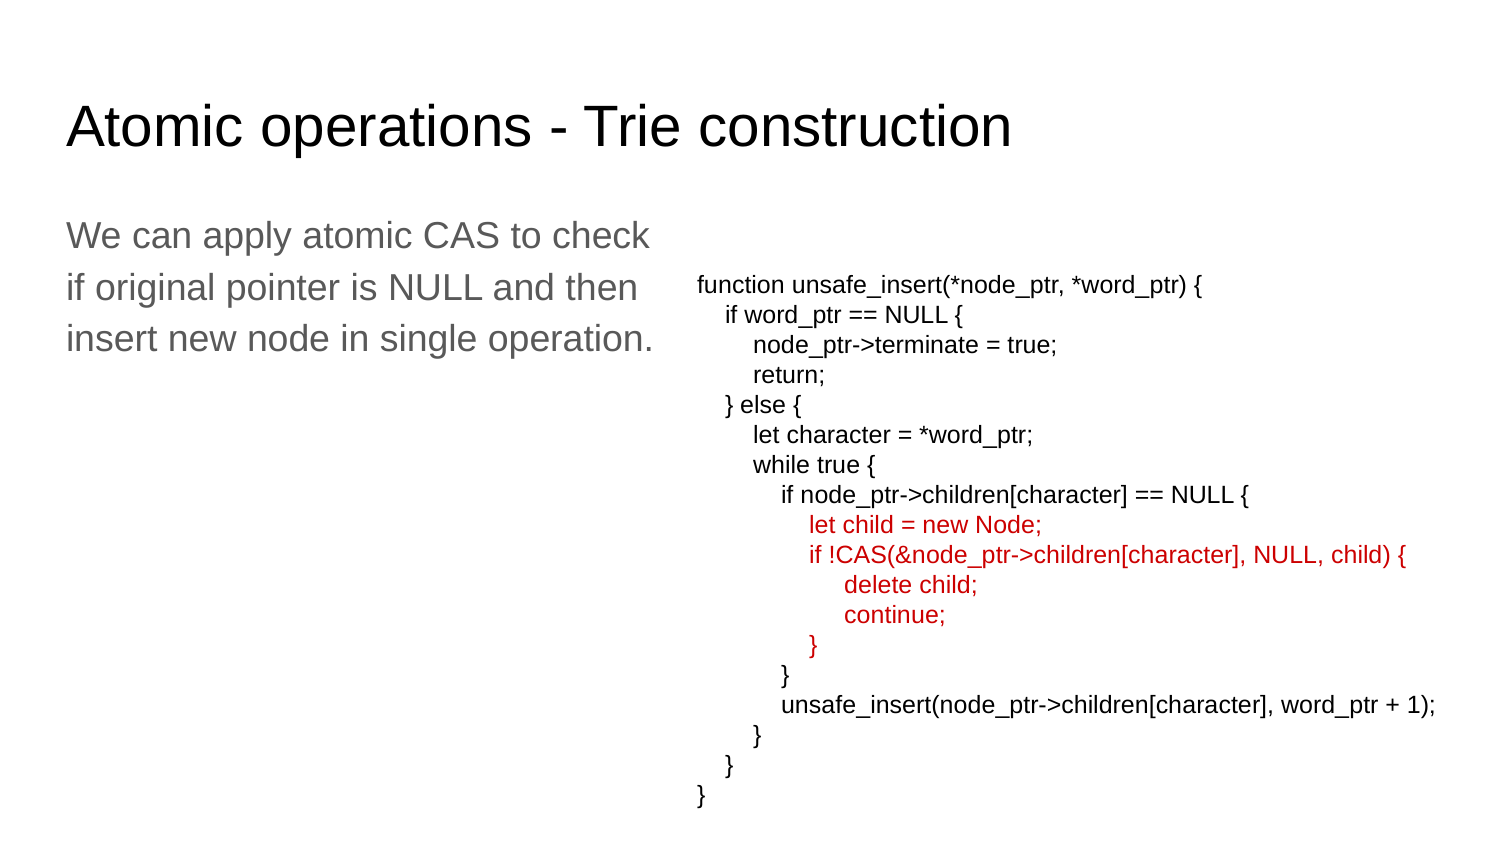

# Atomic operations - Trie construction
We can apply atomic CAS to check if original pointer is NULL and then insert new node in single operation.
function unsafe_insert(*node_ptr, *word_ptr) {
 if word_ptr == NULL {
 node_ptr->terminate = true;
 return;
 } else {
 let character = *word_ptr;
 while true {
 if node_ptr->children[character] == NULL {
 let child = new Node;
 if !CAS(&node_ptr->children[character], NULL, child) {
 delete child;
 continue;
 }
 }
 unsafe_insert(node_ptr->children[character], word_ptr + 1);
 }
 }
}